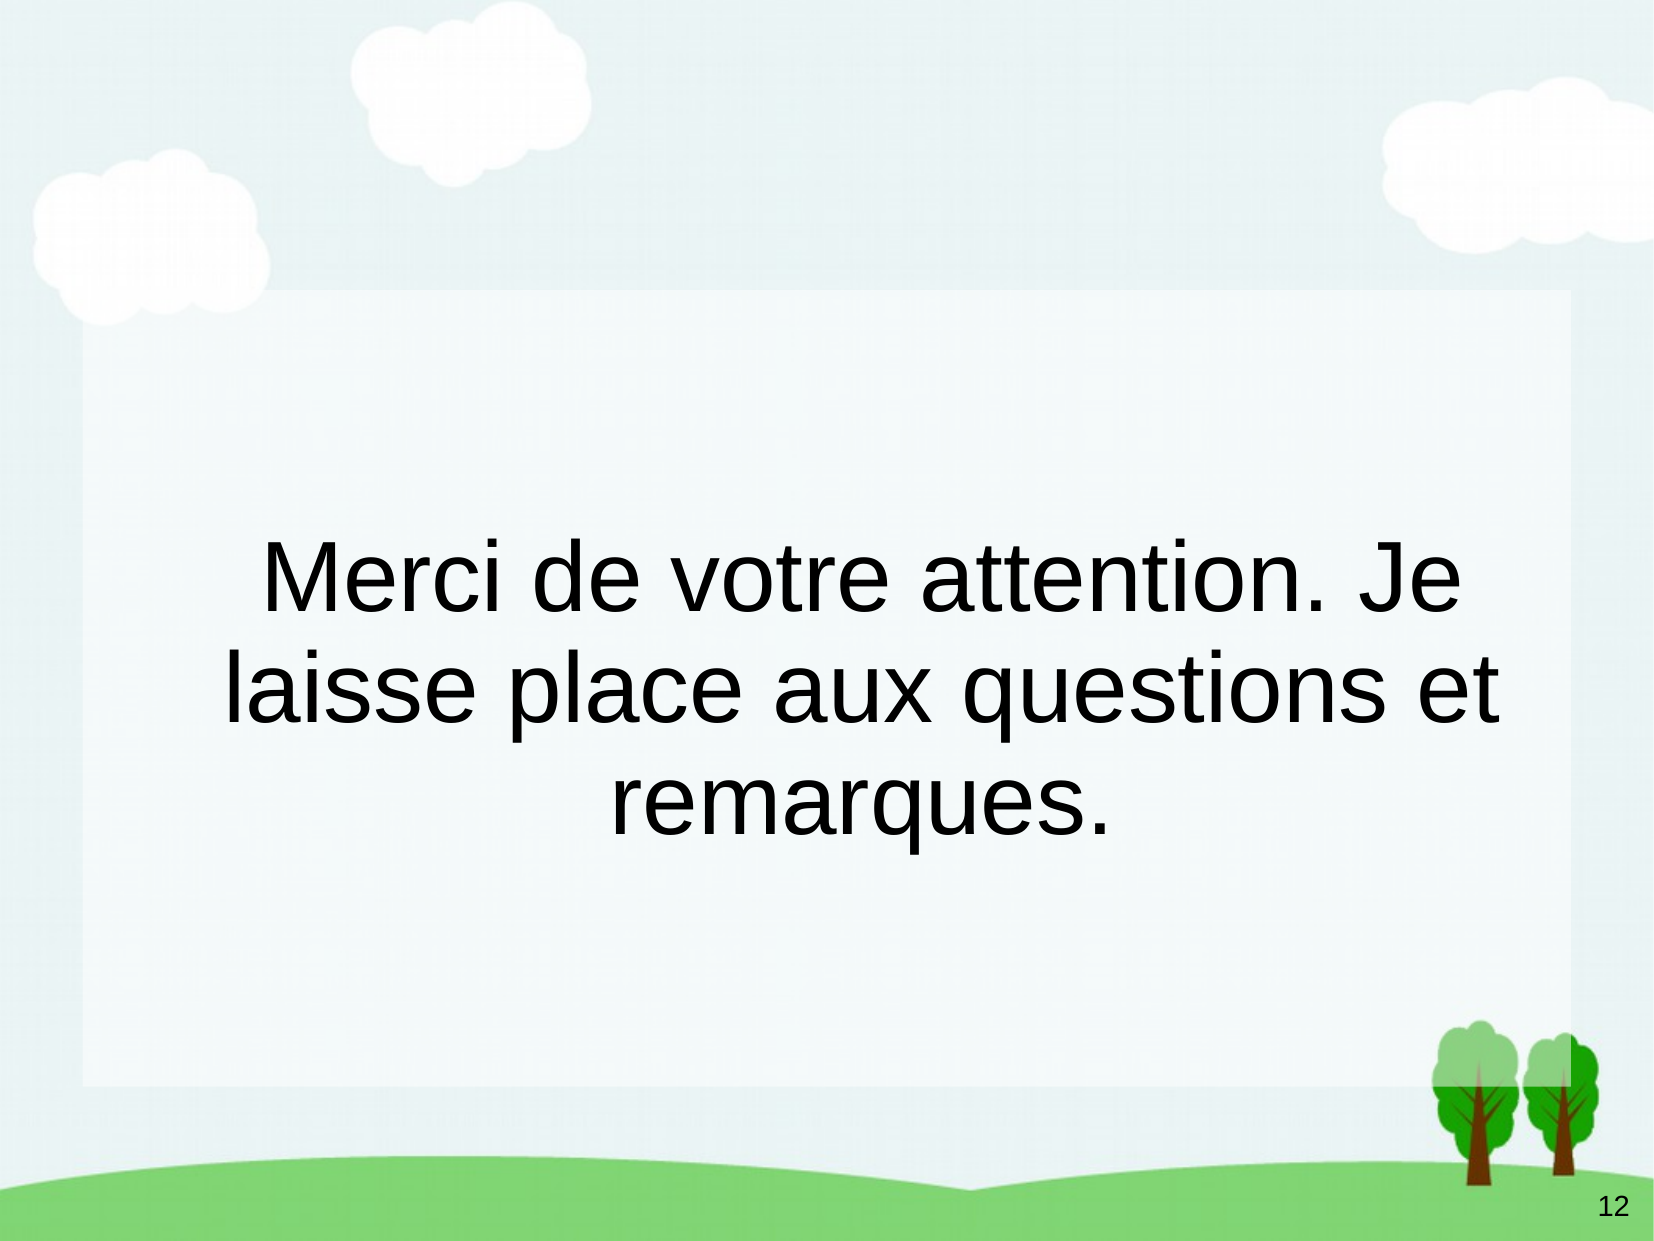

# Merci de votre attention. Je laisse place aux questions et remarques.
12